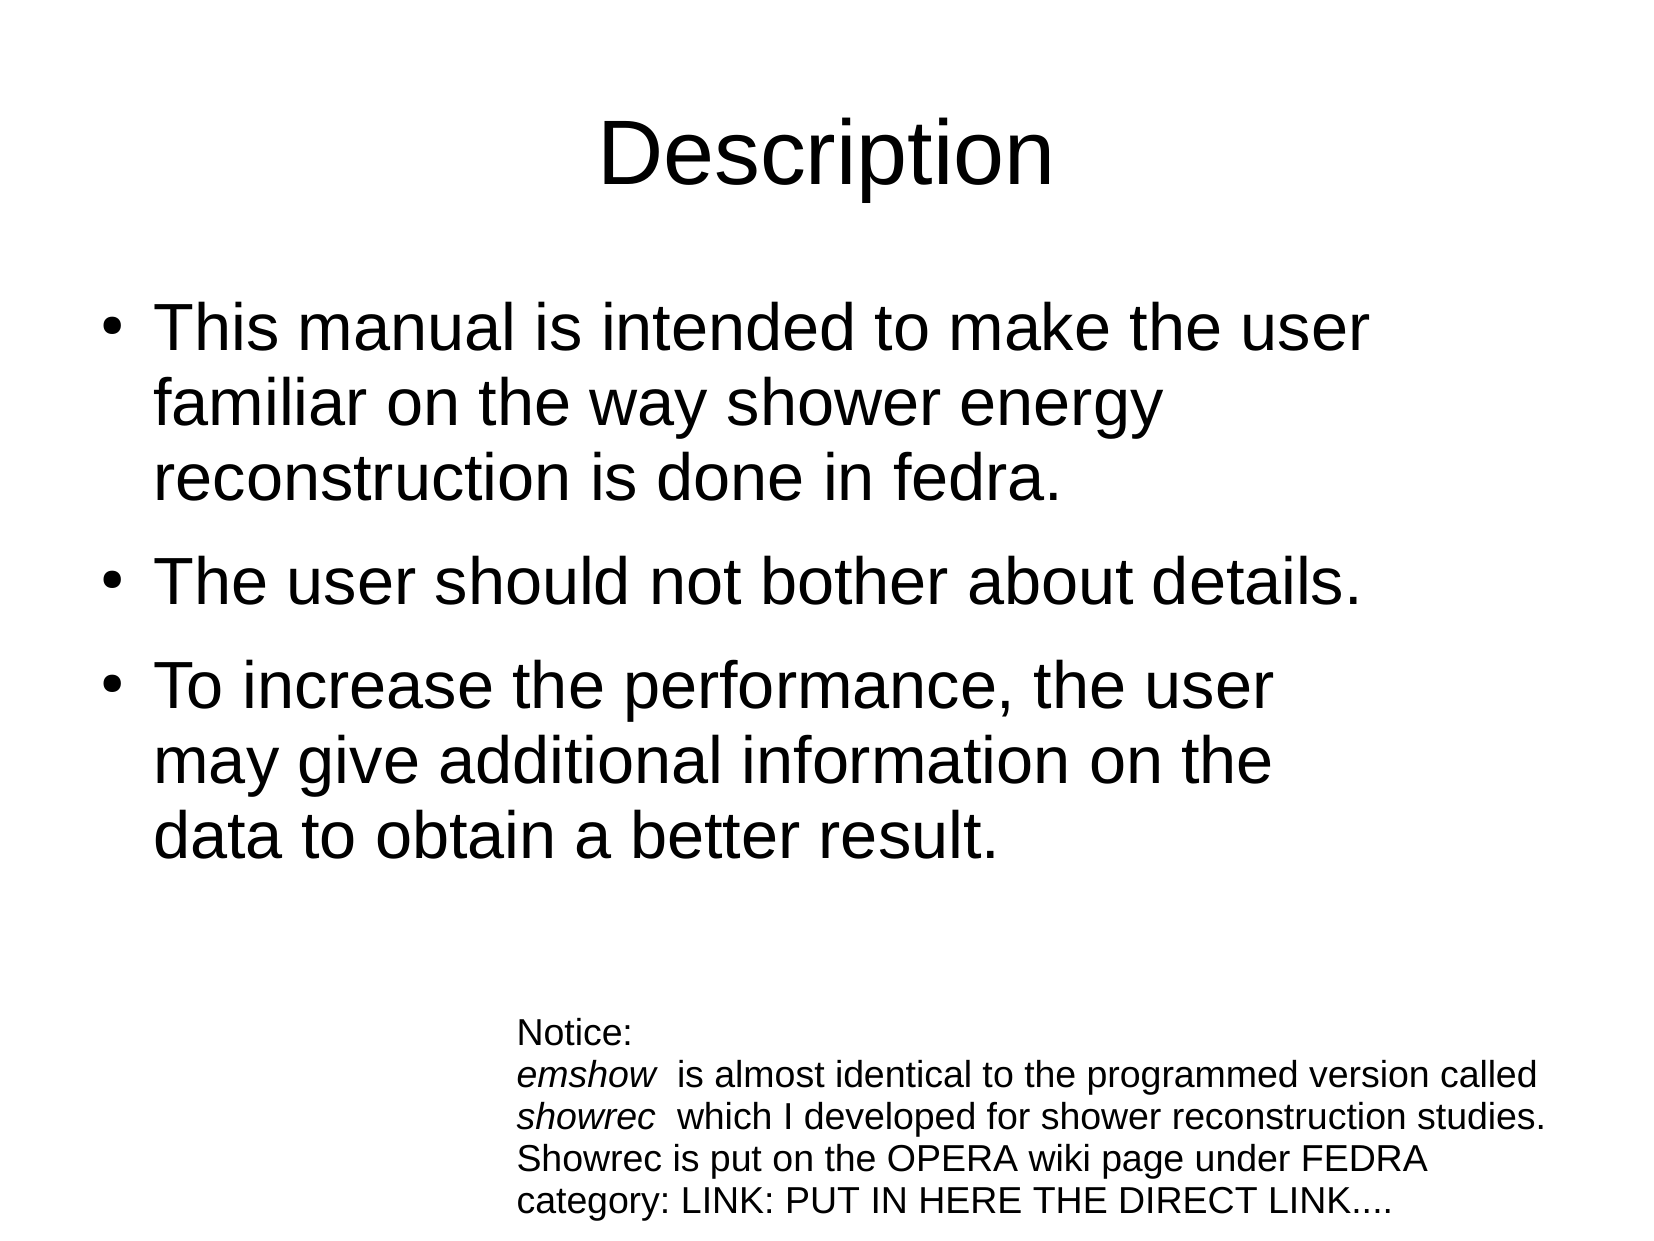

# Description
This manual is intended to make the user familiar on the way shower energy reconstruction is done in fedra.
The user should not bother about details.
To increase the performance, the user may give additional information on the data to obtain a better result.
Notice:
emshow is almost identical to the programmed version called showrec which I developed for shower reconstruction studies.
Showrec is put on the OPERA wiki page under FEDRA category: LINK: PUT IN HERE THE DIRECT LINK....